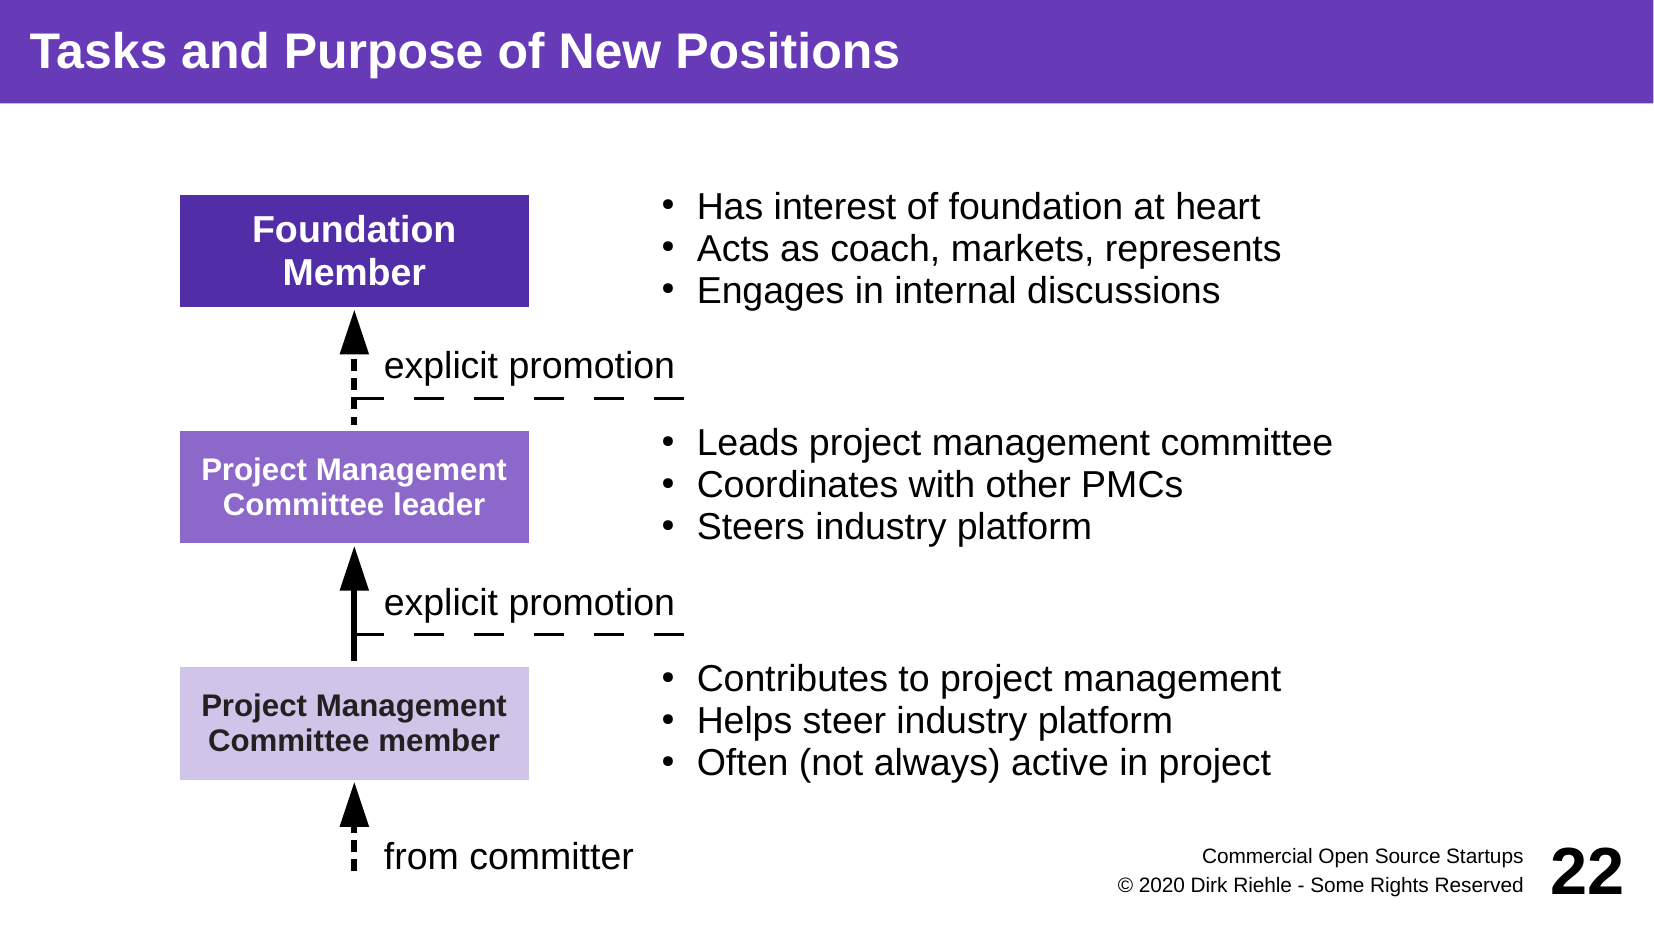

# Tasks and Purpose of New Positions
Has interest of foundation at heart
Acts as coach, markets, represents
Engages in internal discussions
Foundation
Member
explicit promotion
Project Management Committee leader
explicit promotion
Project Management Committee member
from committer
Leads project management committee
Coordinates with other PMCs
Steers industry platform
Contributes to project management
Helps steer industry platform
Often (not always) active in project
Commercial Open Source Startups
22
© 2020 Dirk Riehle - Some Rights Reserved